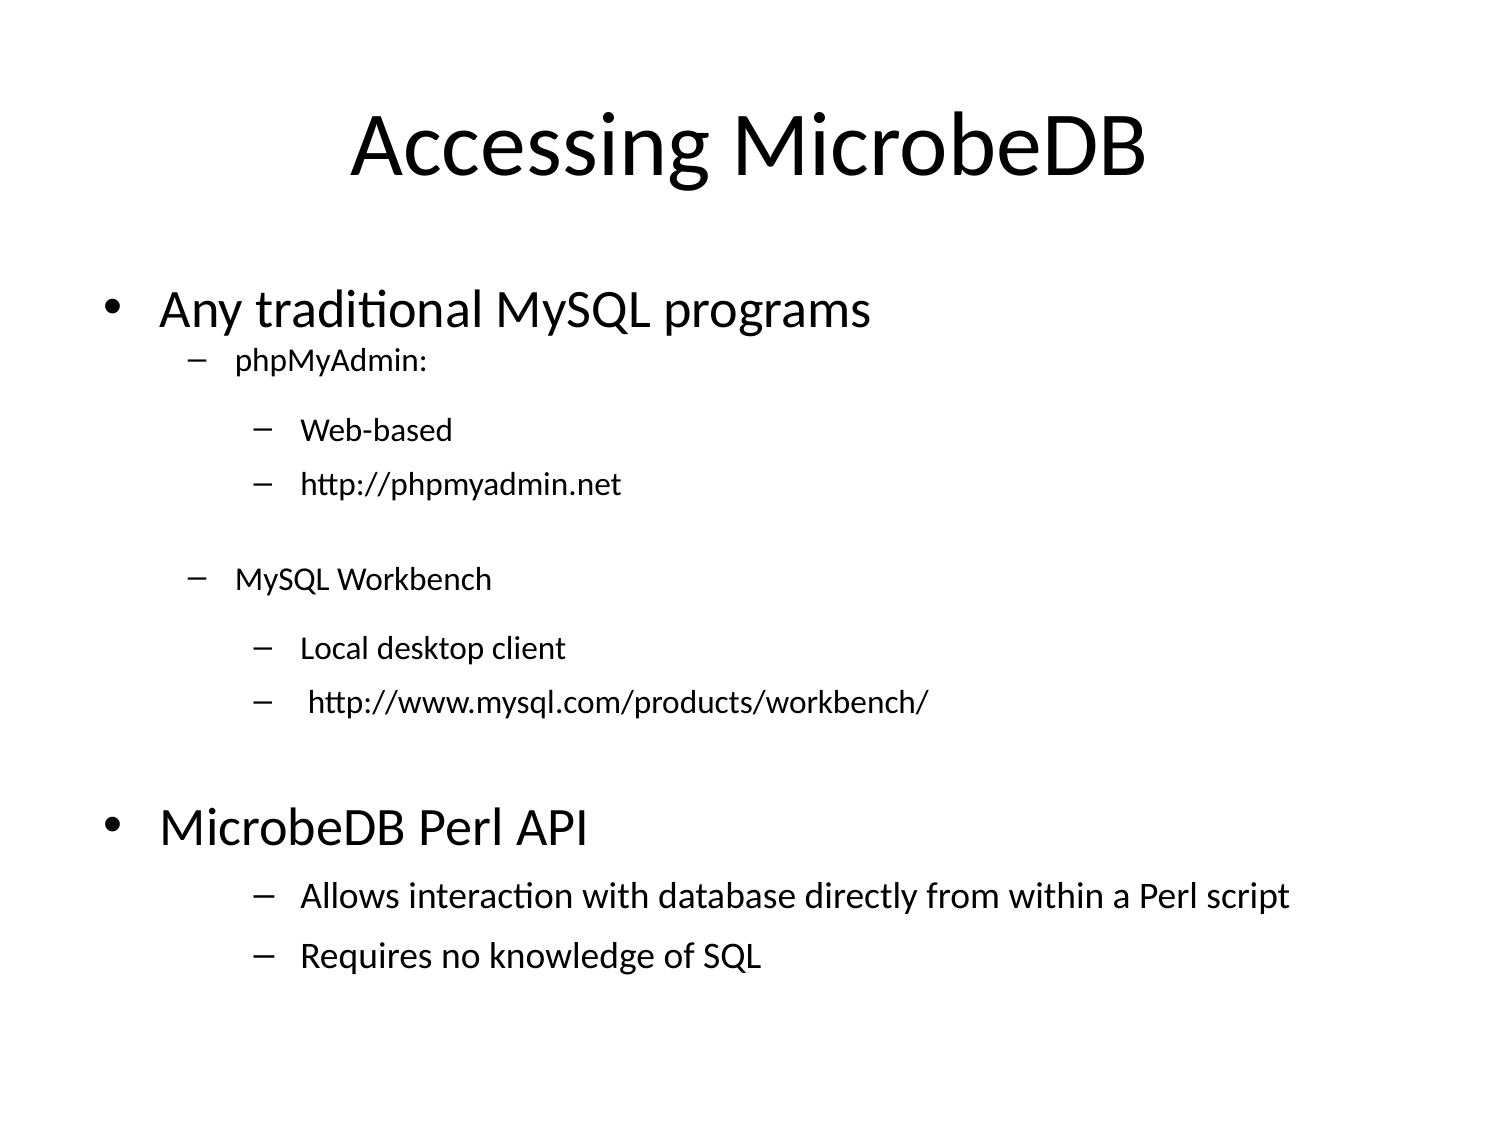

# Accessing MicrobeDB
Any traditional MySQL programs
phpMyAdmin:
Web-based
http://phpmyadmin.net
MySQL Workbench
Local desktop client
 http://www.mysql.com/products/workbench/
MicrobeDB Perl API
Allows interaction with database directly from within a Perl script
Requires no knowledge of SQL